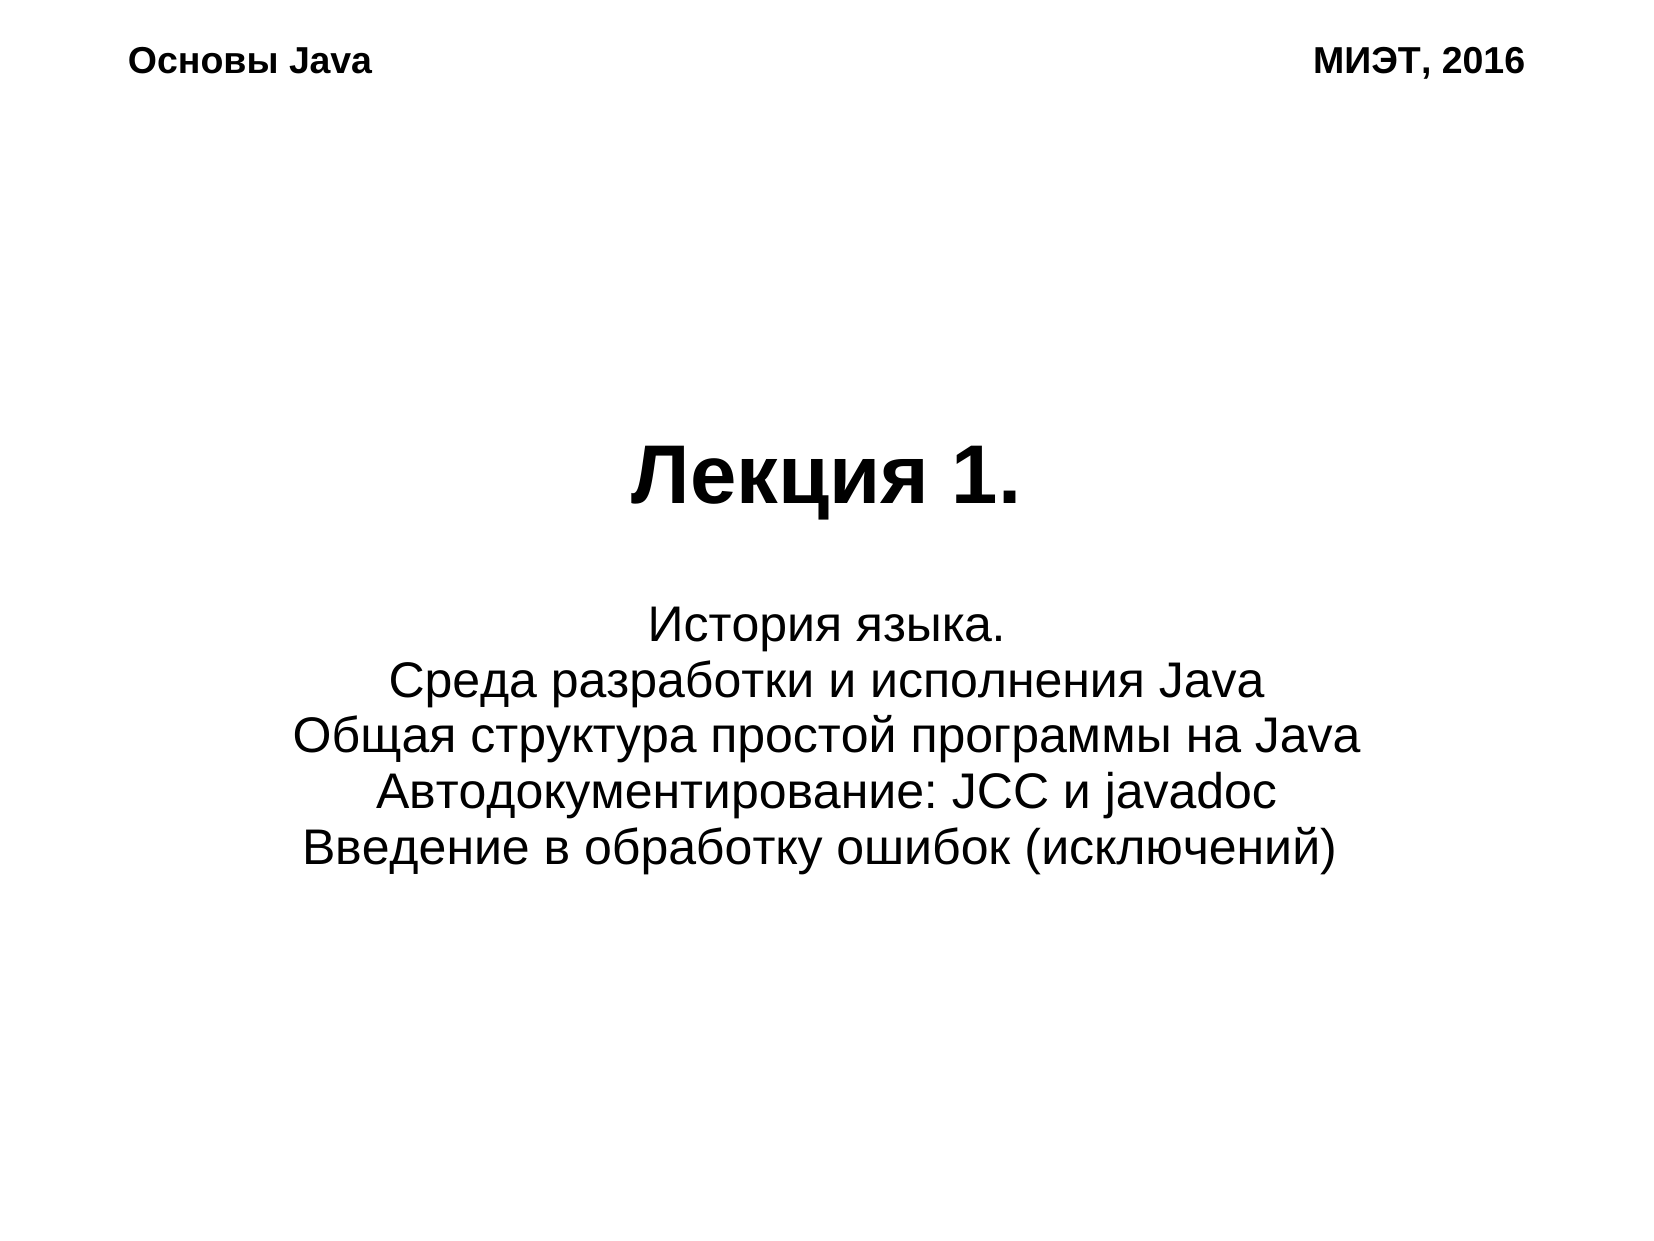

# Основы Java								МИЭТ, 2016
Лекция 1.
История языка.
Среда разработки и исполнения Java
Общая структура простой программы на Java
Автодокументирование: JCC и javadoc
Введение в обработку ошибок (исключений)